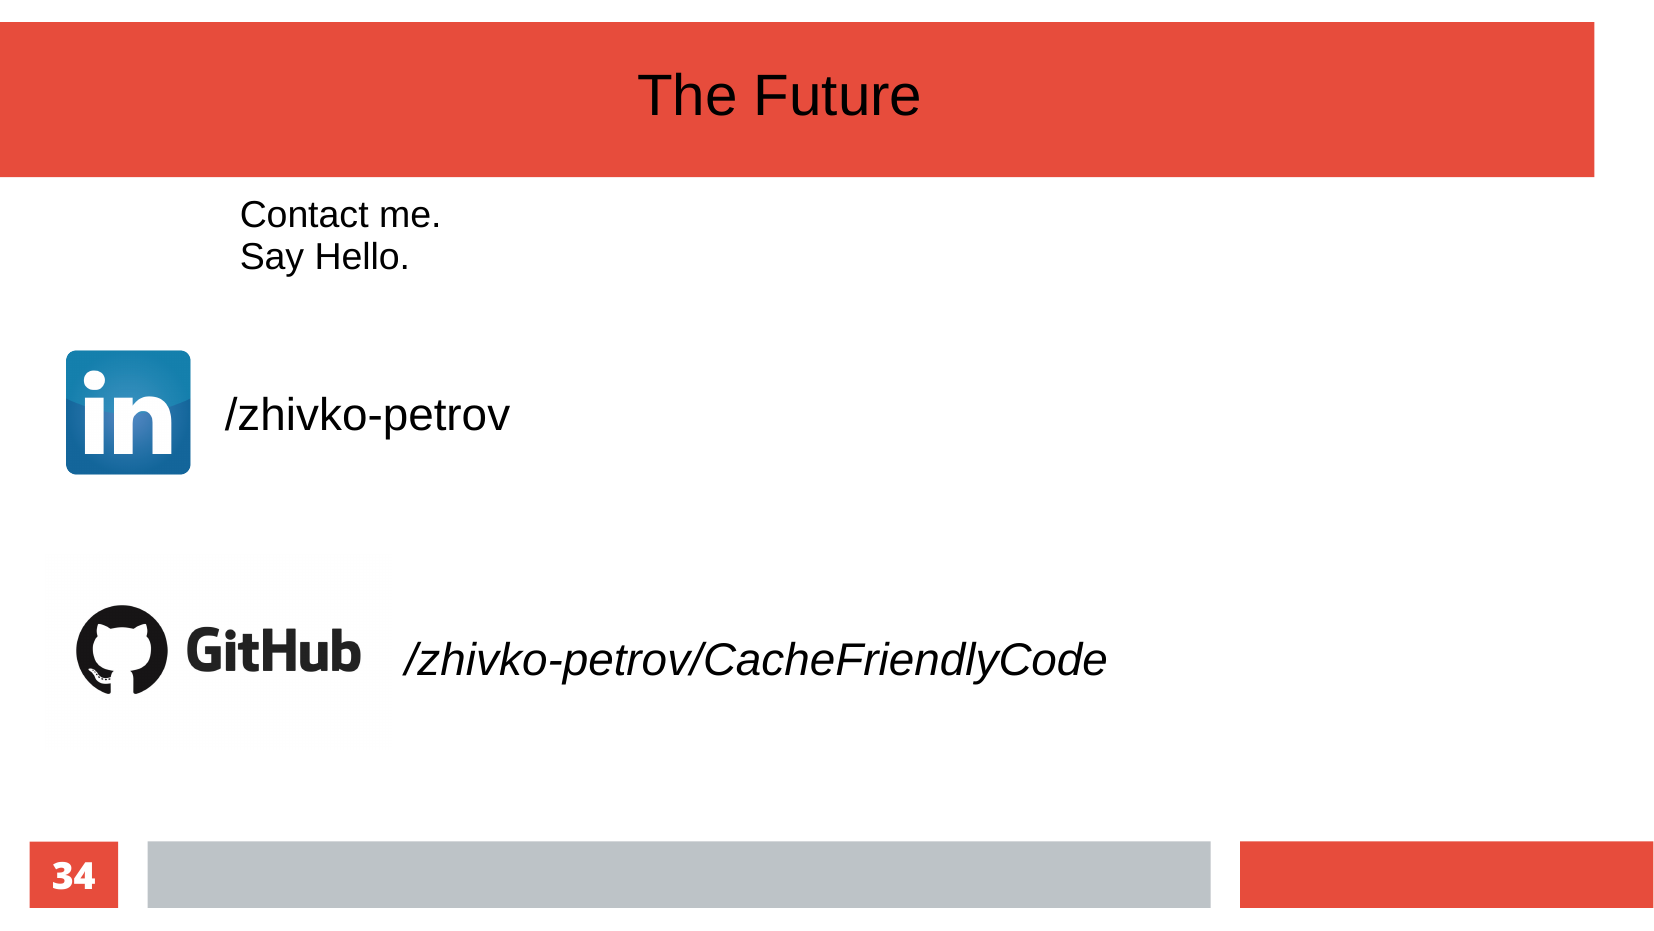

The Future
Contact me.
Say Hello.
/zhivko-petrov
/zhivko-petrov/CacheFriendlyCode
34